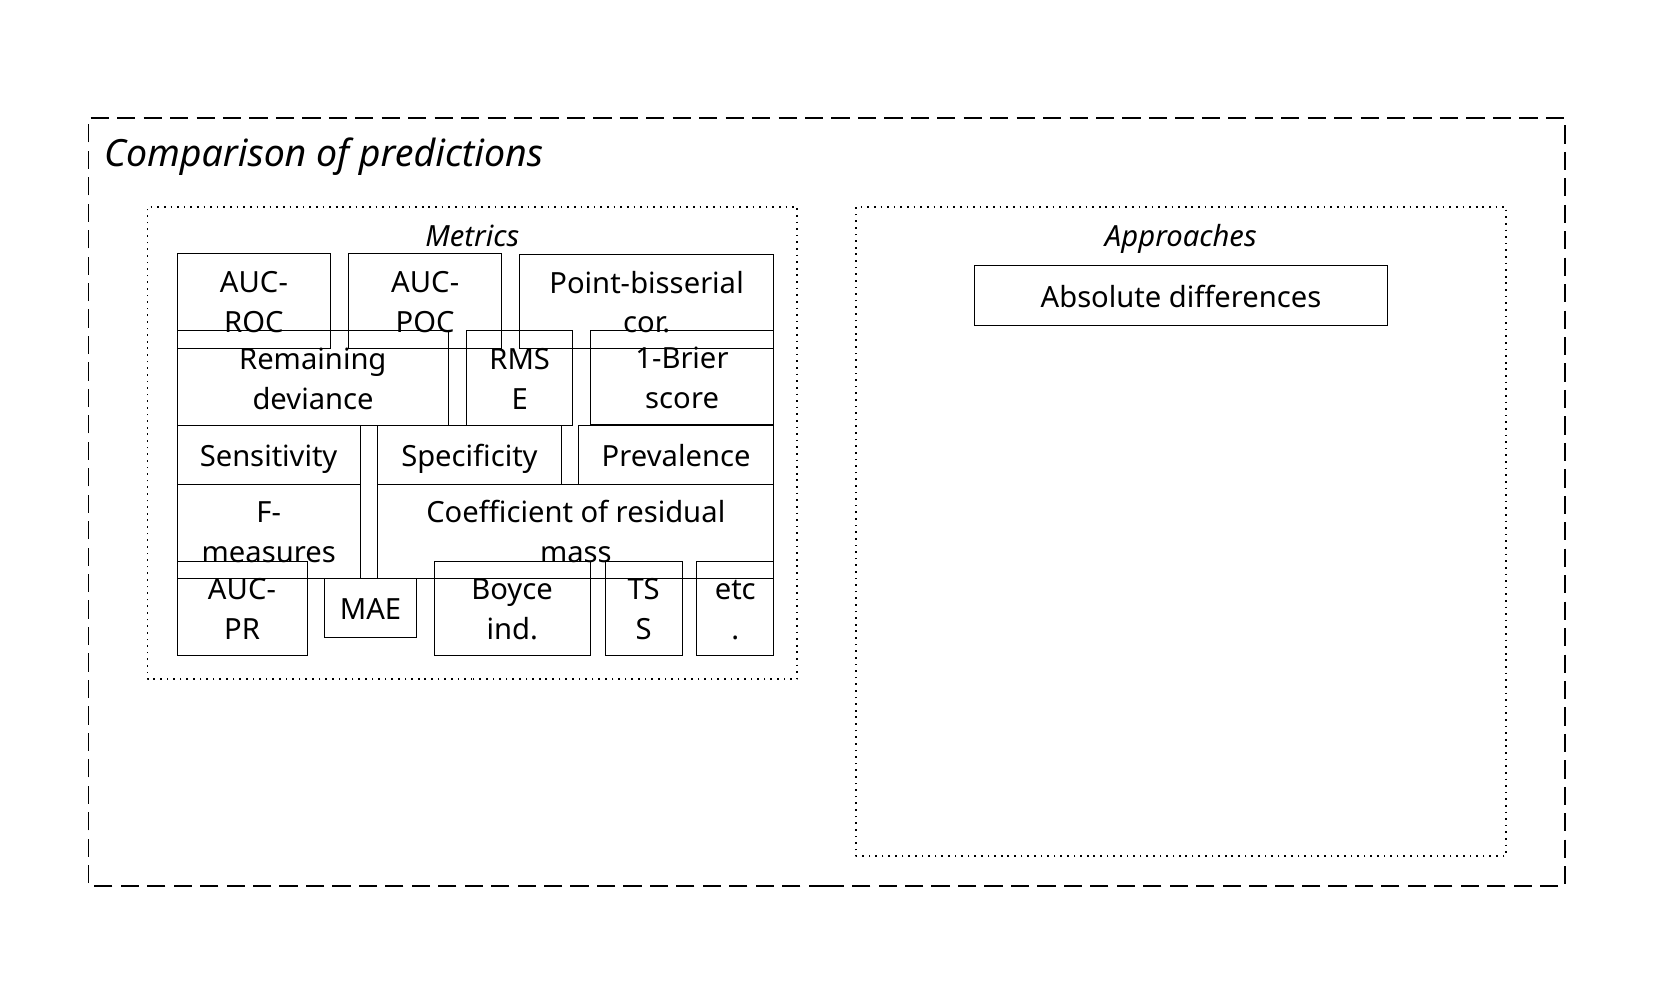

Comparison of predictions
Metrics
Approaches
AUC-ROC
AUC-POC
Point-bisserial cor.
Absolute differences
1-Brier score
Remaining deviance
RMSE
Sensitivity
Specificity
Prevalence
F-measures
Coefficient of residual mass
AUC-PR
Boyce ind.
TSS
etc.
MAE